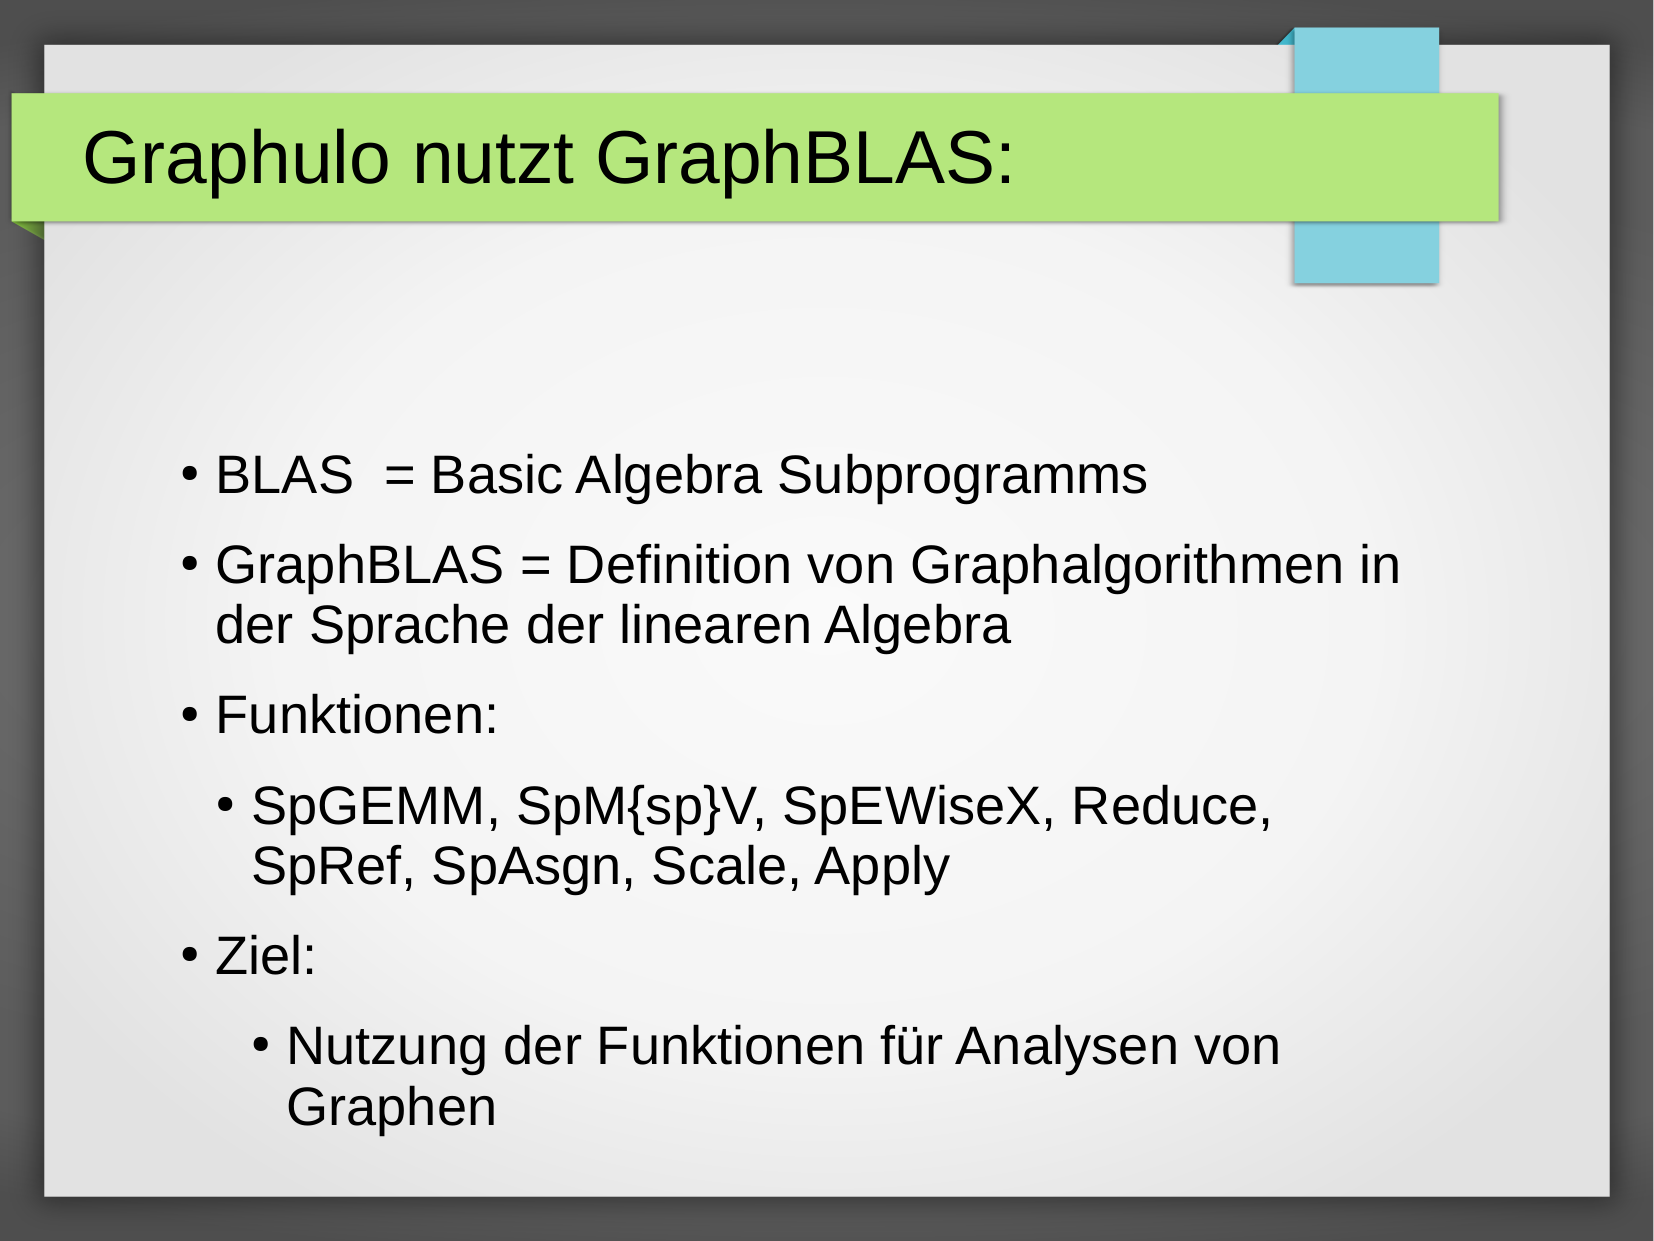

Graphulo nutzt GraphBLAS:
BLAS = Basic Algebra Subprogramms
GraphBLAS = Definition von Graphalgorithmen in der Sprache der linearen Algebra
Funktionen:
SpGEMM, SpM{sp}V, SpEWiseX, Reduce, SpRef, SpAsgn, Scale, Apply
Ziel:
Nutzung der Funktionen für Analysen von Graphen